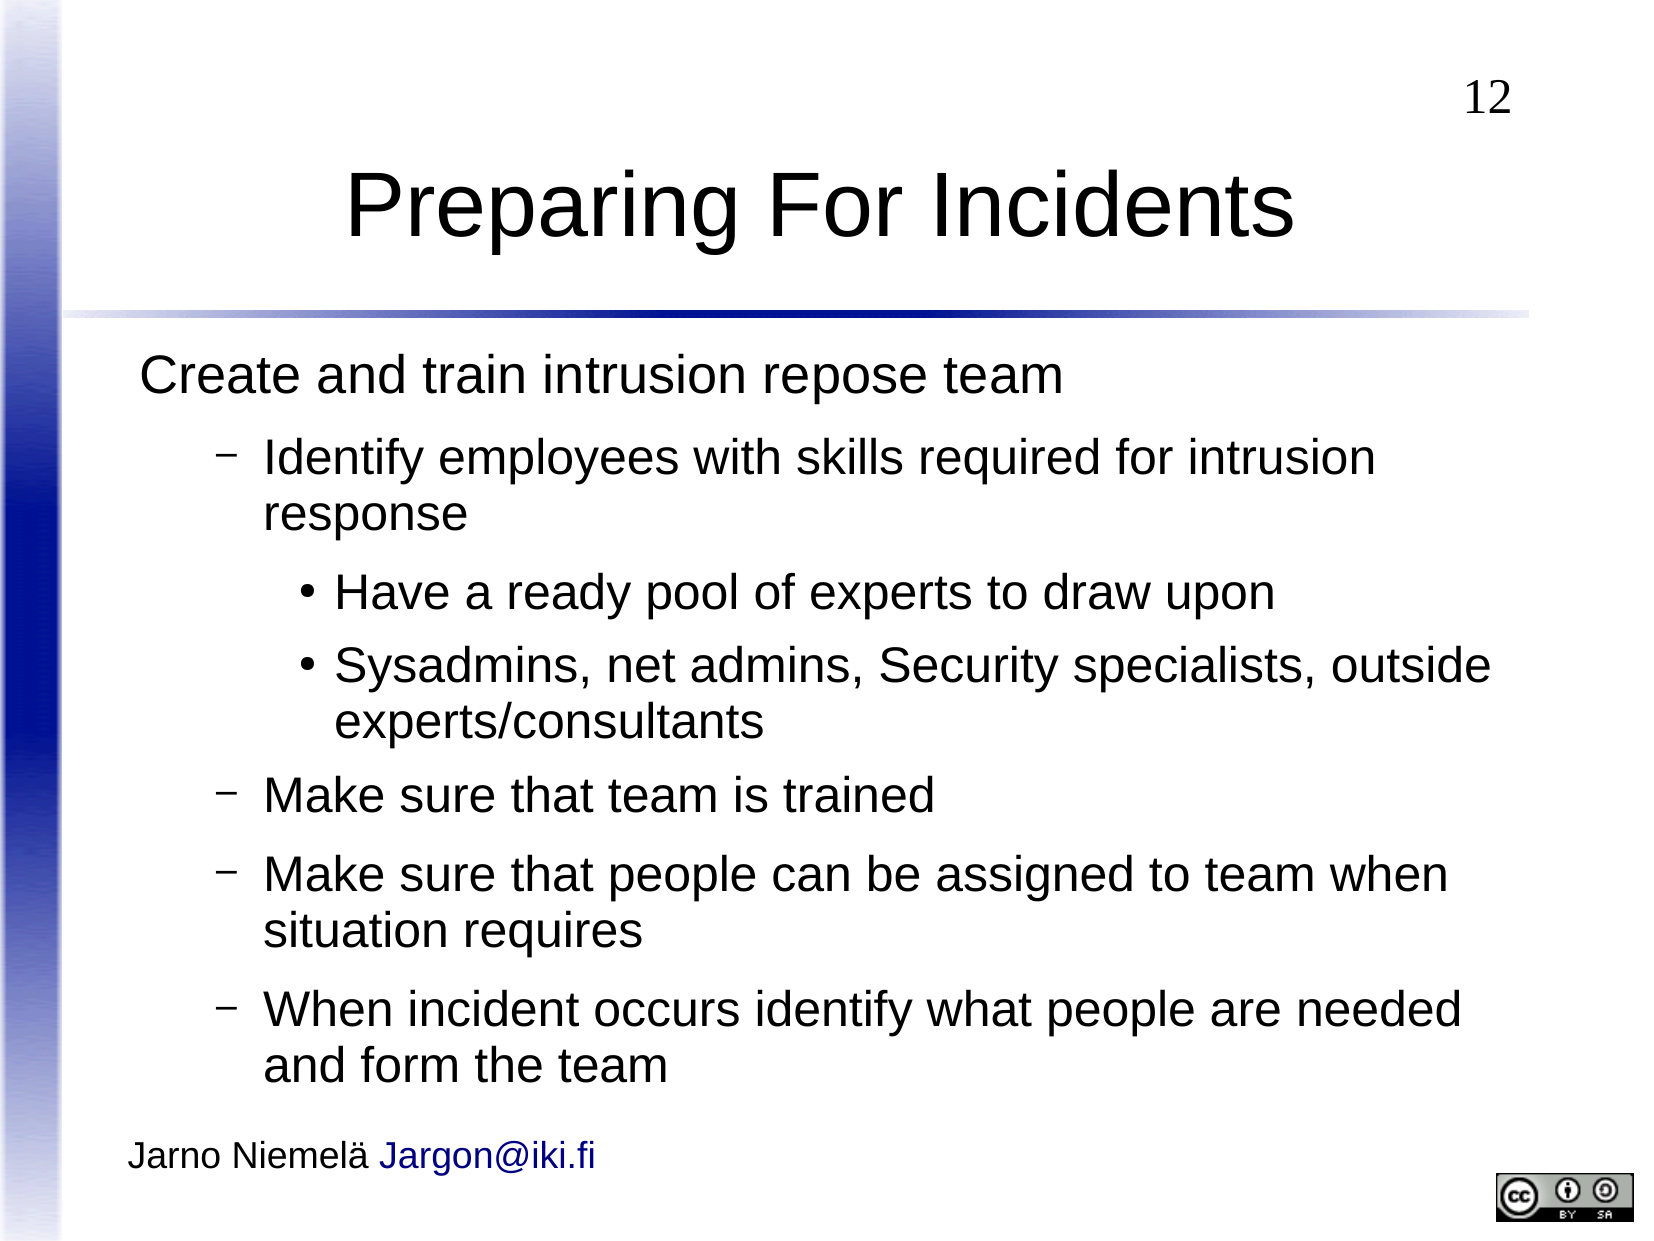

# Preparing For Incidents
Create and train intrusion repose team
Identify employees with skills required for intrusion response
Have a ready pool of experts to draw upon
Sysadmins, net admins, Security specialists, outside experts/consultants
Make sure that team is trained
Make sure that people can be assigned to team when situation requires
When incident occurs identify what people are needed and form the team